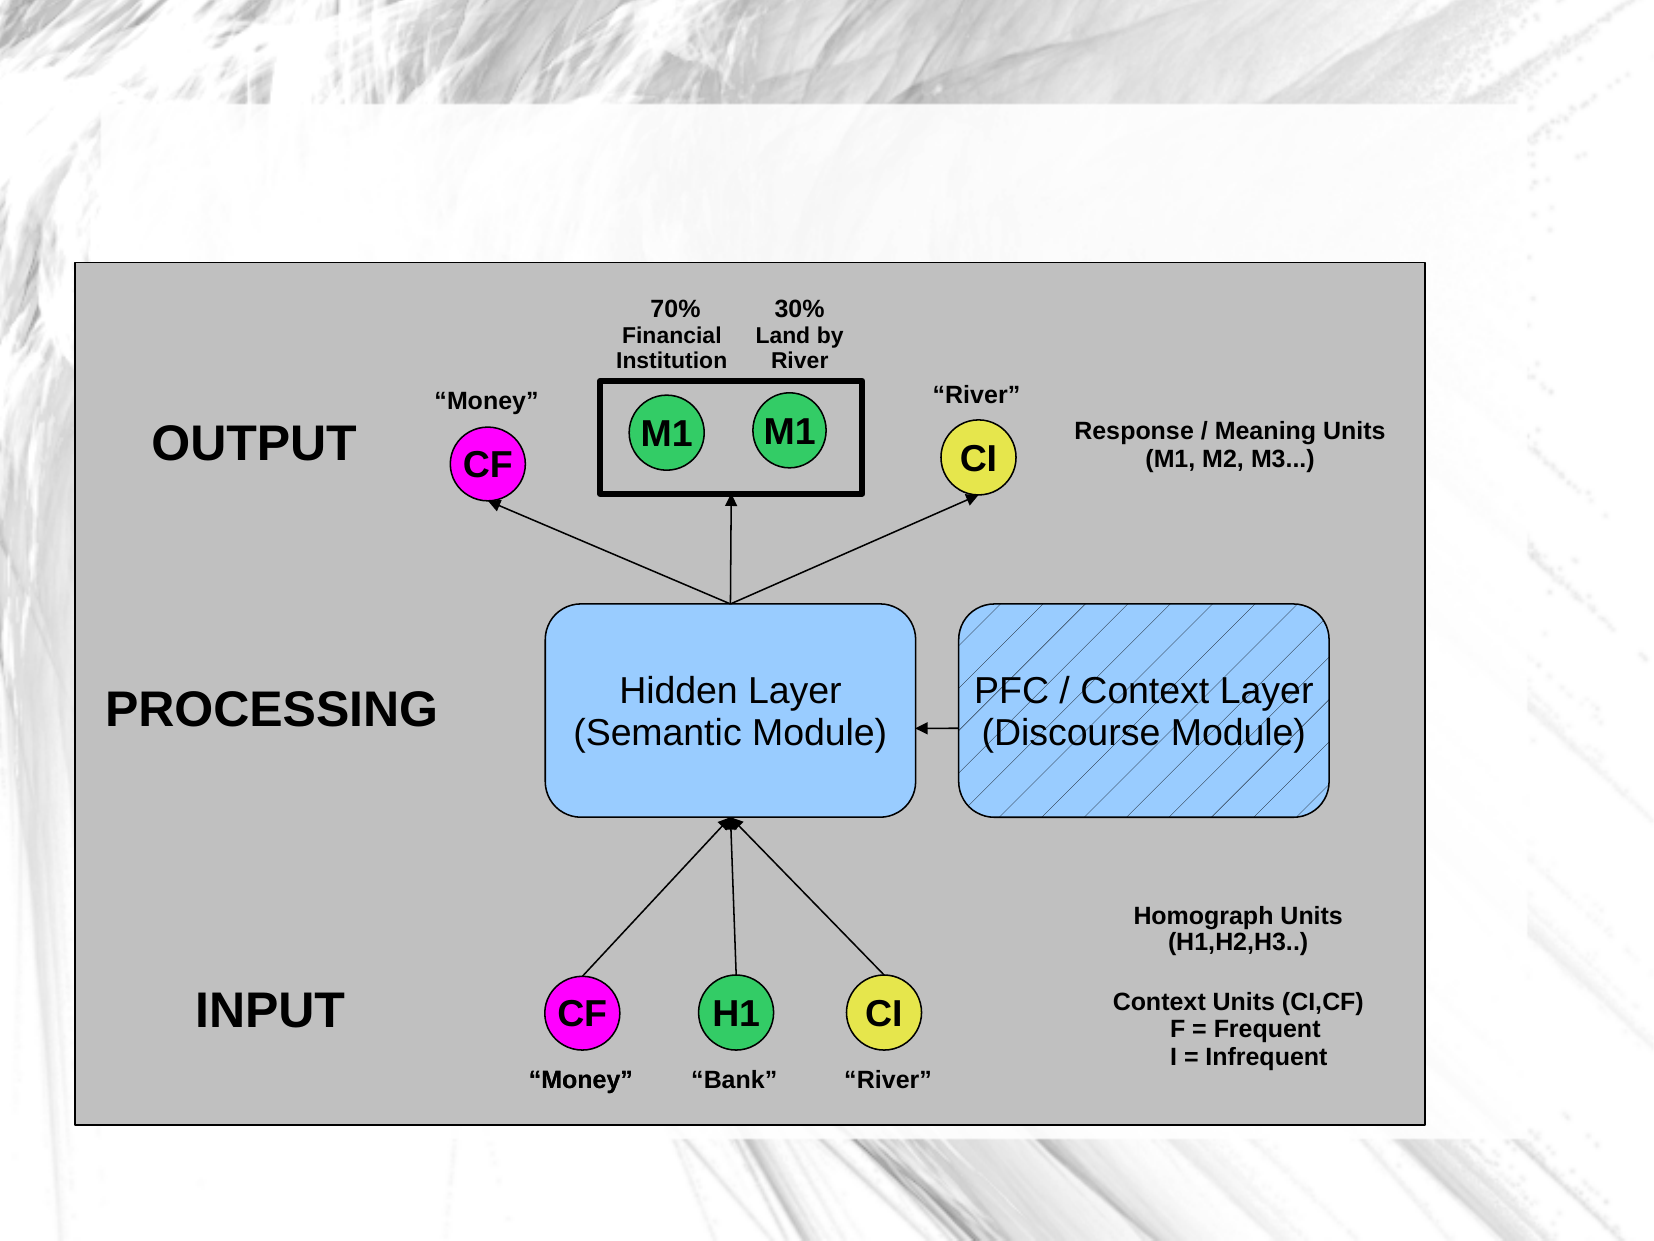

70%
30%
Financial Institution
Land by River
“River”
“Money”
M1
M1
OUTPUT
Response / Meaning Units
(M1, M2, M3...)
CI
CF
Hidden Layer
(Semantic Module)
PFC / Context Layer
(Discourse Module)
PROCESSING
# Homograph Units (H1,H2,H3..)
H1
CI
CF
INPUT
Context Units (CI,CF)
 F = Frequent
 I = Infrequent
“Bank”
“Money”
“River”
“Money”